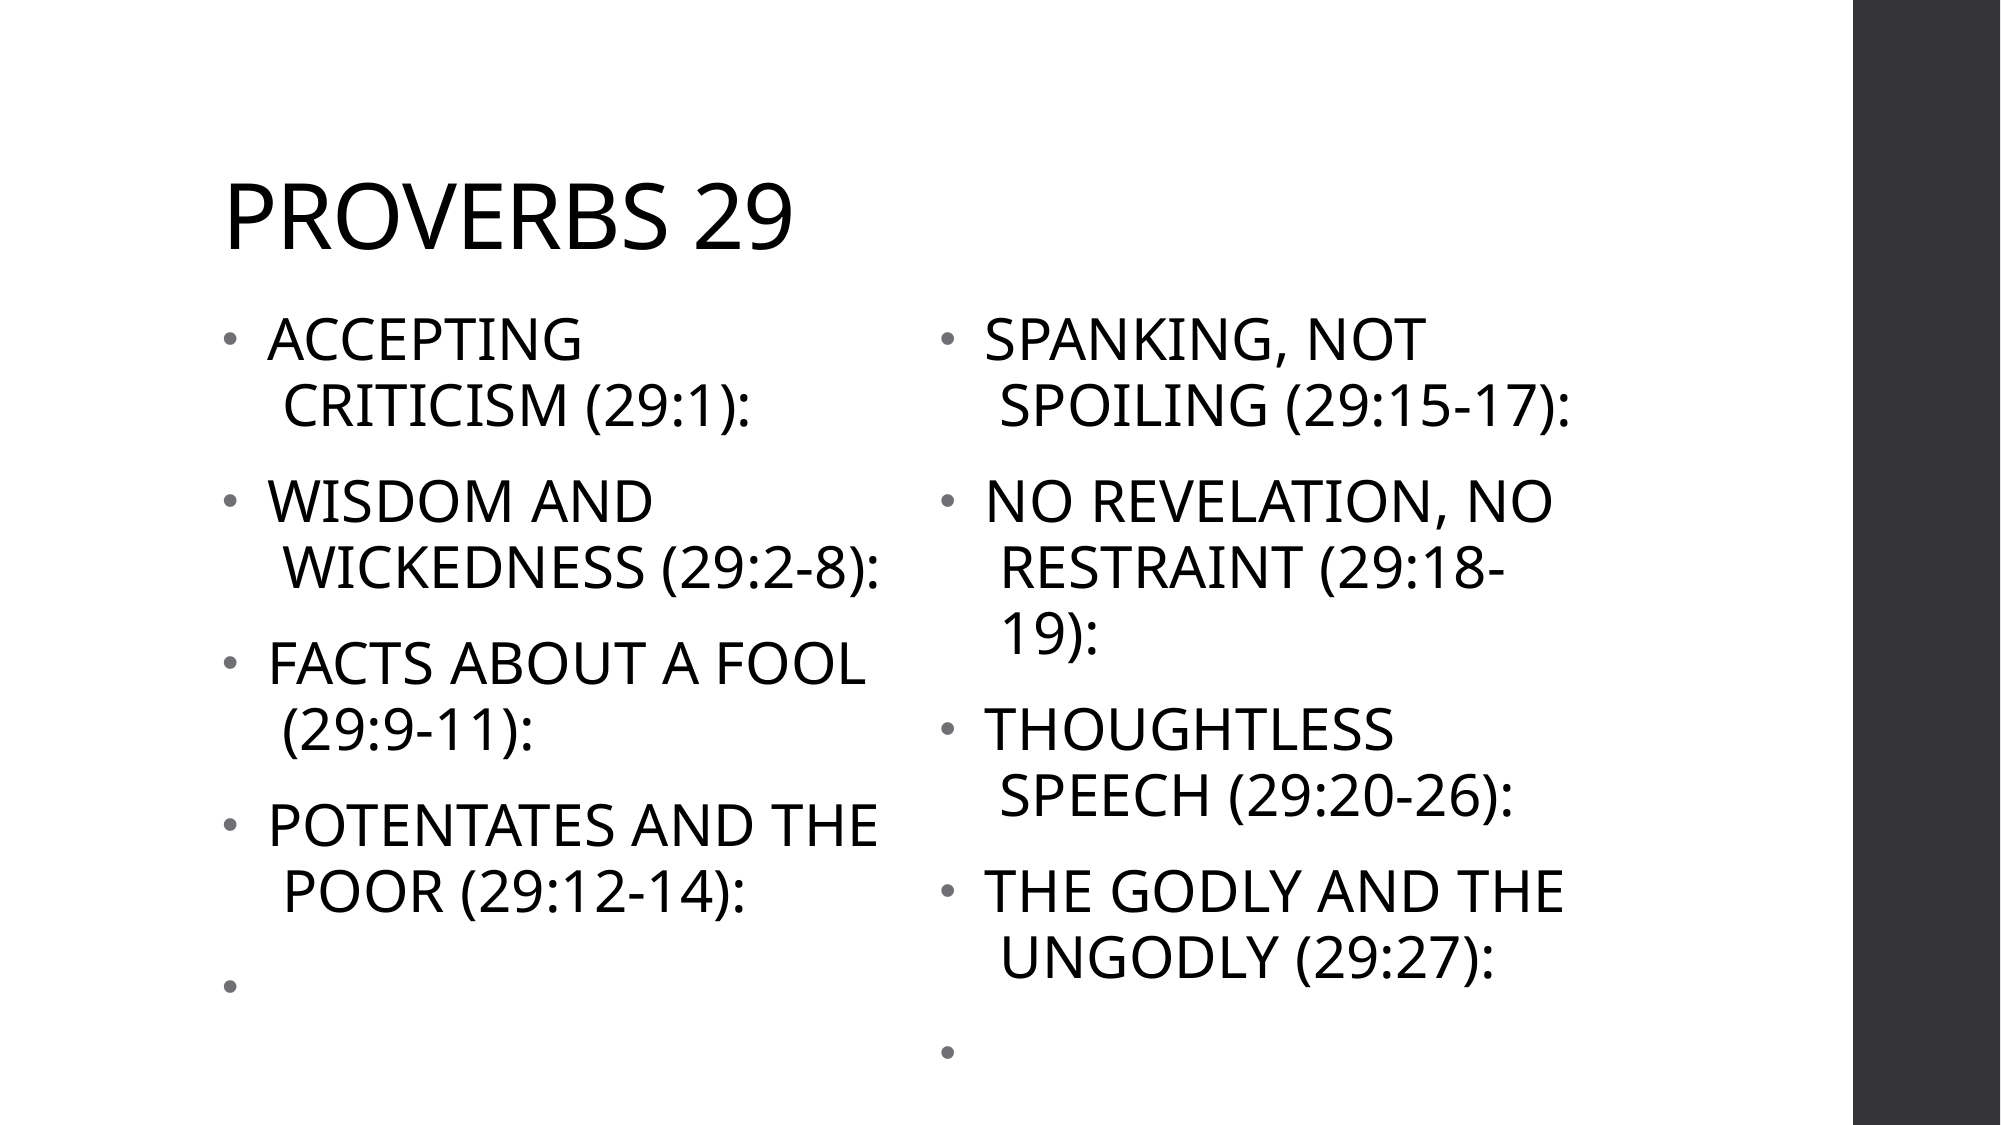

# PROVERBS 29
 ACCEPTING CRITICISM (29:1):
 WISDOM AND WICKEDNESS (29:2-8):
 FACTS ABOUT A FOOL (29:9-11):
 POTENTATES AND THE POOR (29:12-14):
 SPANKING, NOT SPOILING (29:15-17):
 NO REVELATION, NO RESTRAINT (29:18-19):
 THOUGHTLESS SPEECH (29:20-26):
 THE GODLY AND THE UNGODLY (29:27):